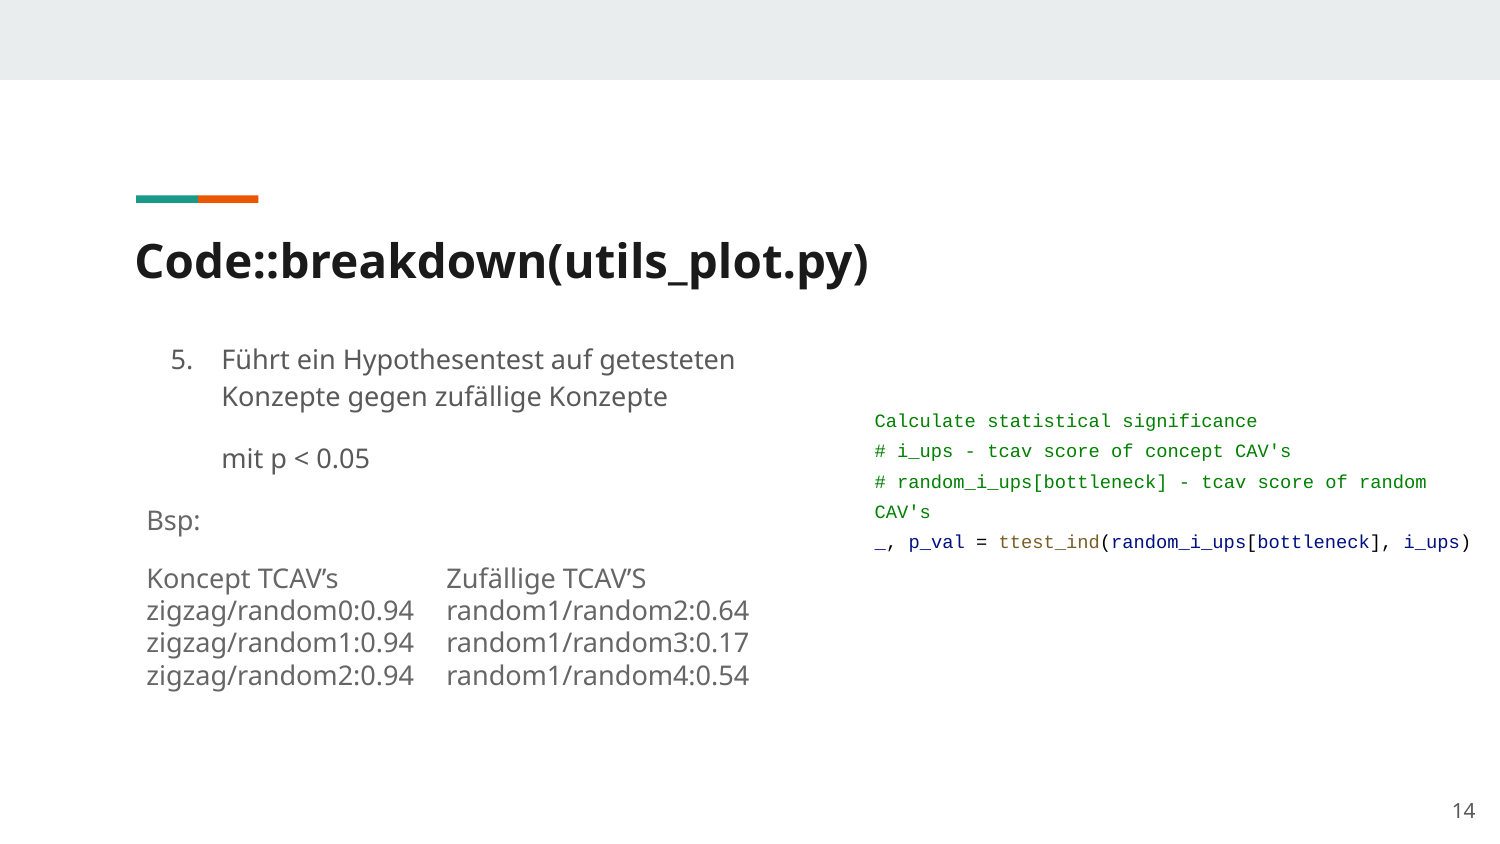

# Code::breakdown(utils_plot.py)
Führt ein Hypothesentest auf getesteten Konzepte gegen zufällige Konzepte
mit p < 0.05
Bsp:
Koncept TCAV’s		Zufällige TCAV’S
zigzag/random0:0.94	random1/random2:0.64
zigzag/random1:0.94	random1/random3:0.17
zigzag/random2:0.94	random1/random4:0.54
Calculate statistical significance
# i_ups - tcav score of concept CAV's
# random_i_ups[bottleneck] - tcav score of random CAV's
_, p_val = ttest_ind(random_i_ups[bottleneck], i_ups)